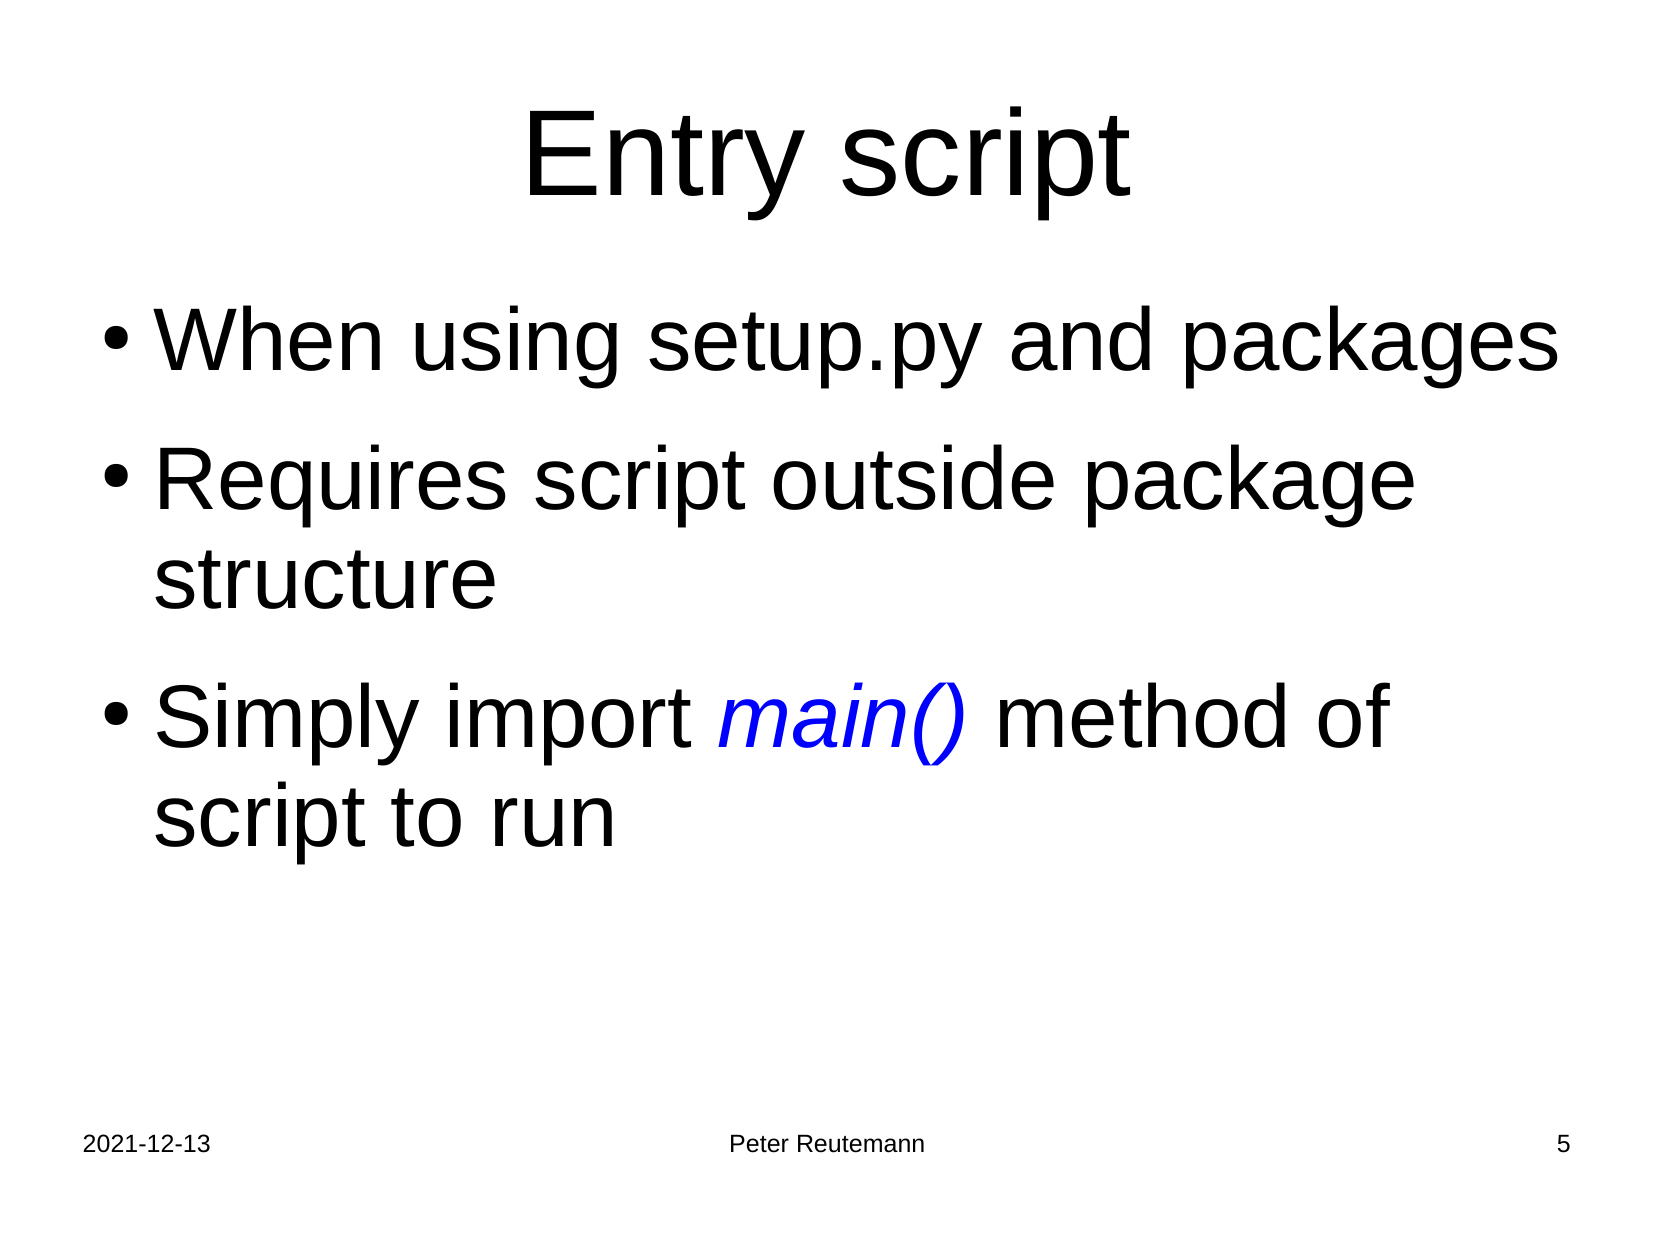

# Entry script
When using setup.py and packages
Requires script outside package structure
Simply import main() method of script to run
2021-12-13
Peter Reutemann
5